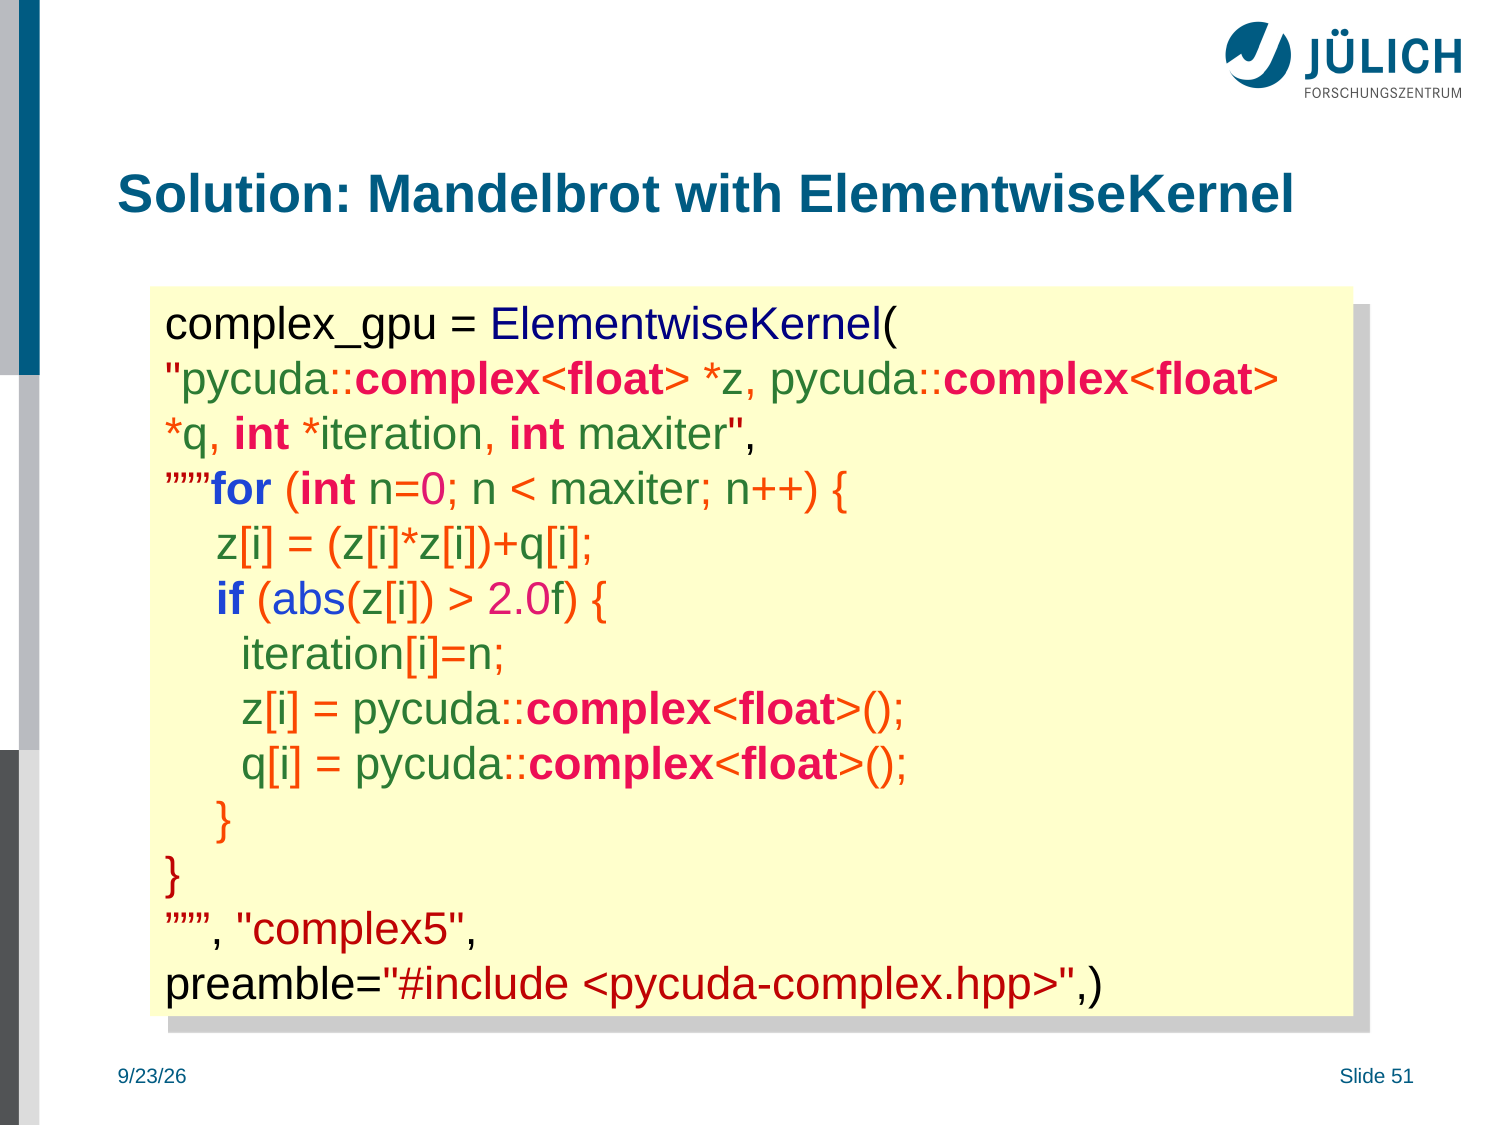

# Solution: Mandelbrot with ElementwiseKernel
complex_gpu = ElementwiseKernel(
"pycuda::complex<float> *z, pycuda::complex<float> *q, int *iteration, int maxiter",
”””for (int n=0; n < maxiter; n++) {
 z[i] = (z[i]*z[i])+q[i];
 if (abs(z[i]) > 2.0f) {
 iteration[i]=n;
 z[i] = pycuda::complex<float>();
 q[i] = pycuda::complex<float>();
 }
}
”””, "complex5",
preamble="#include <pycuda-complex.hpp>",)